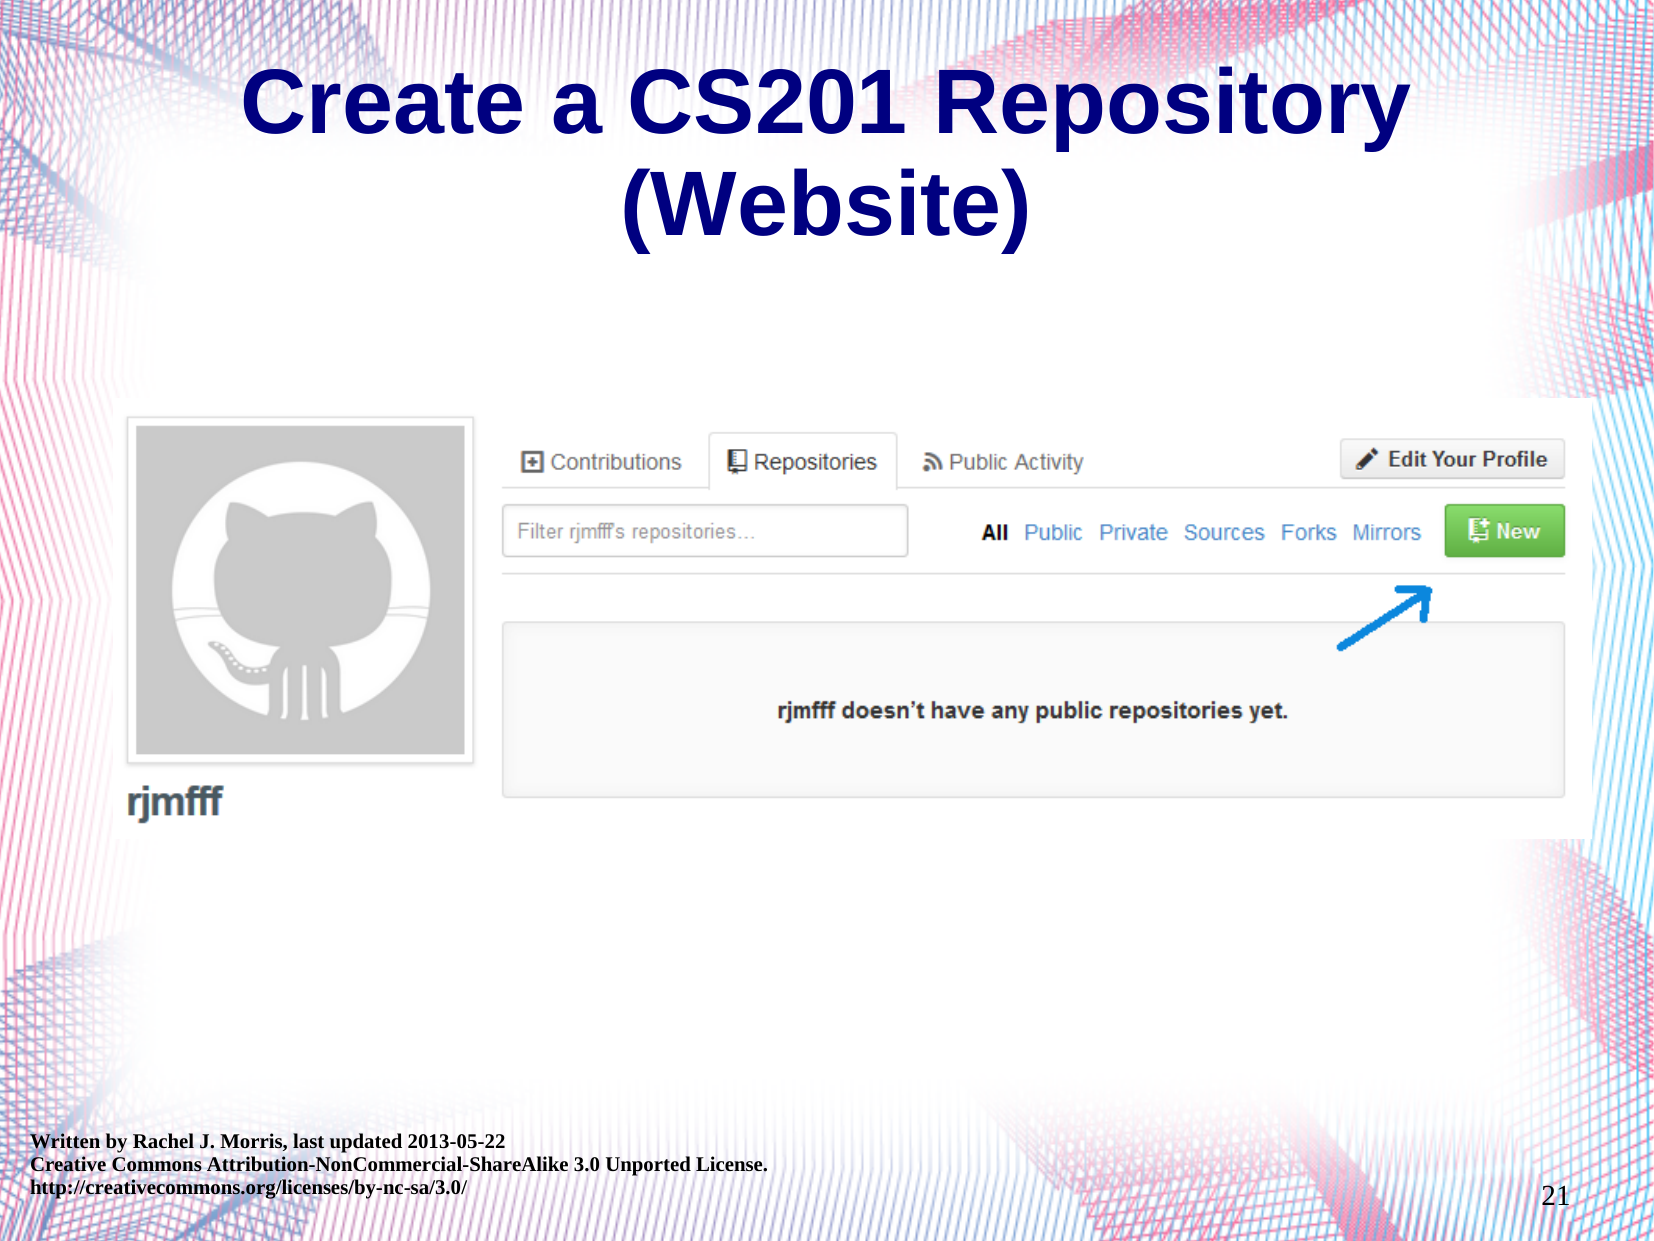

# Create a CS201 Repository (Website)
21